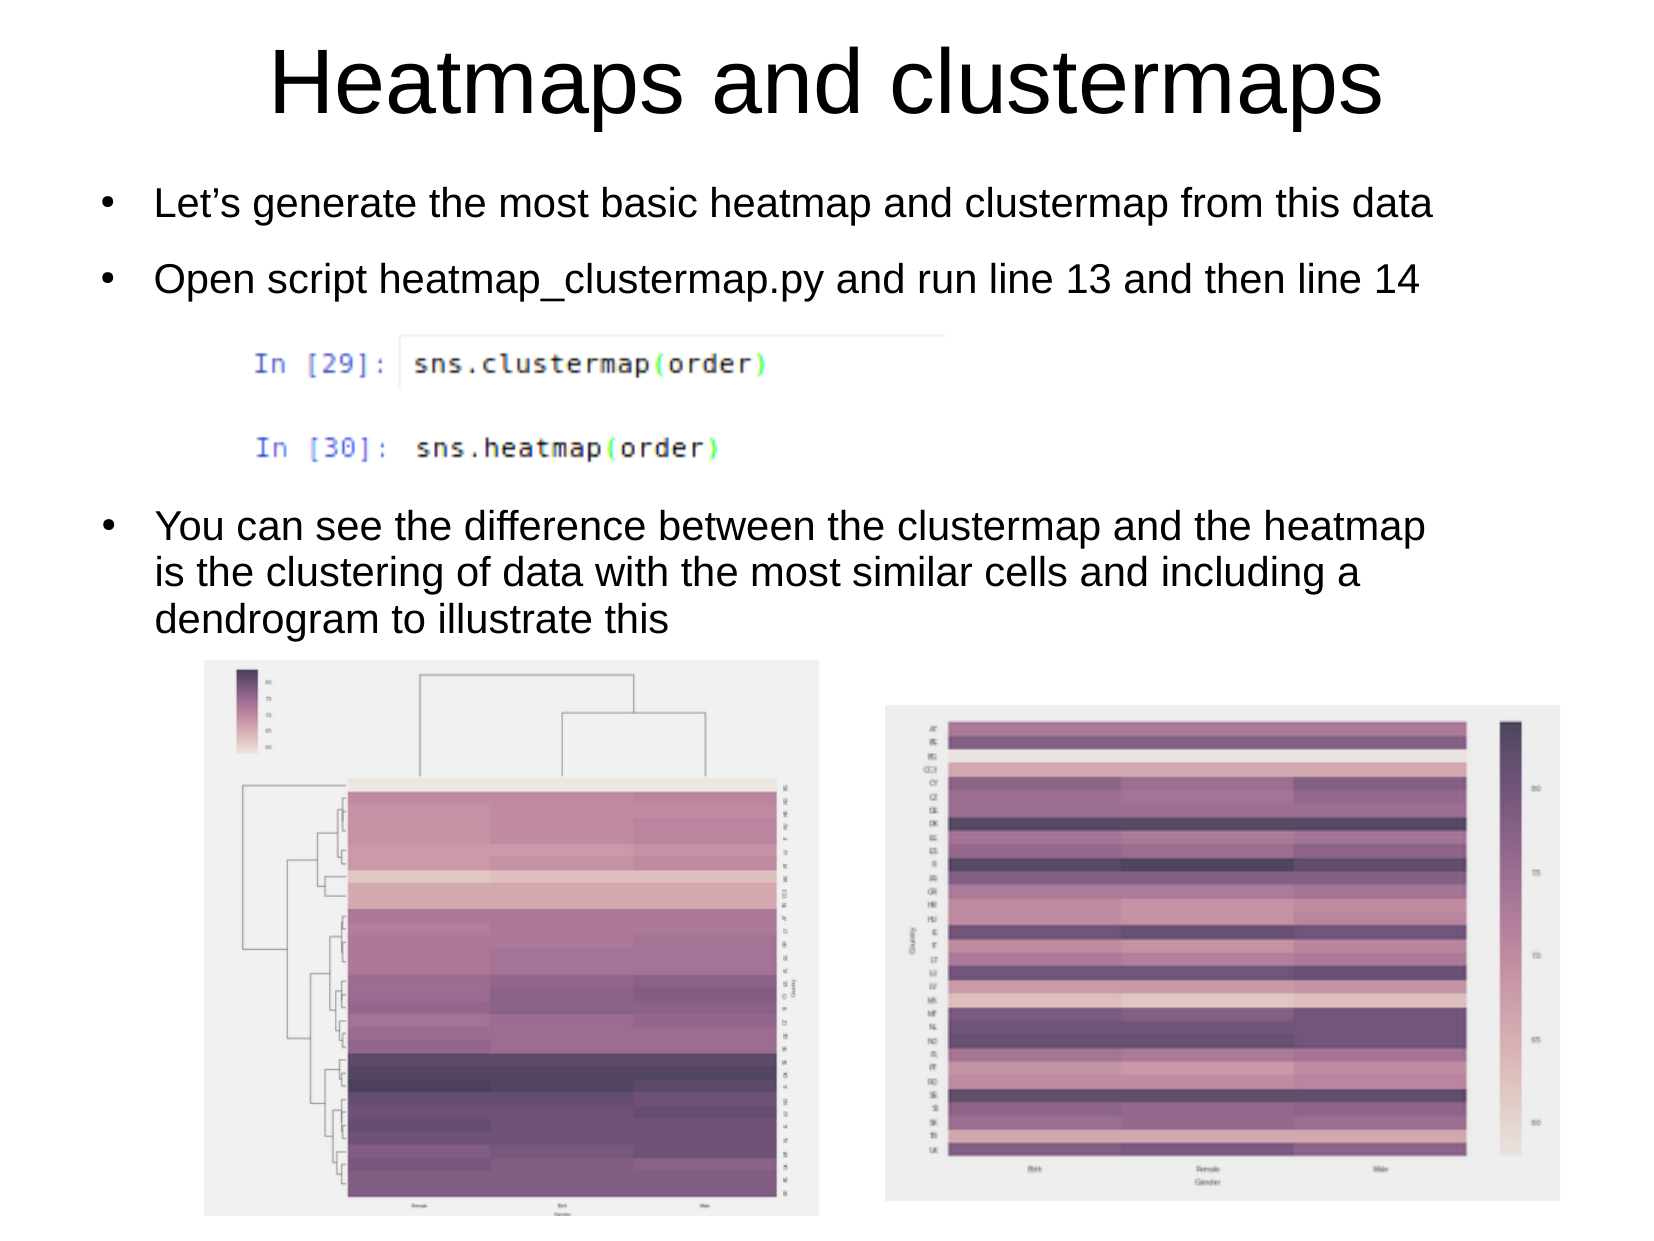

# Heatmaps and clustermaps
Let’s generate the most basic heatmap and clustermap from this data
Open script heatmap_clustermap.py and run line 13 and then line 14
You can see the difference between the clustermap and the heatmap is the clustering of data with the most similar cells and including a dendrogram to illustrate this